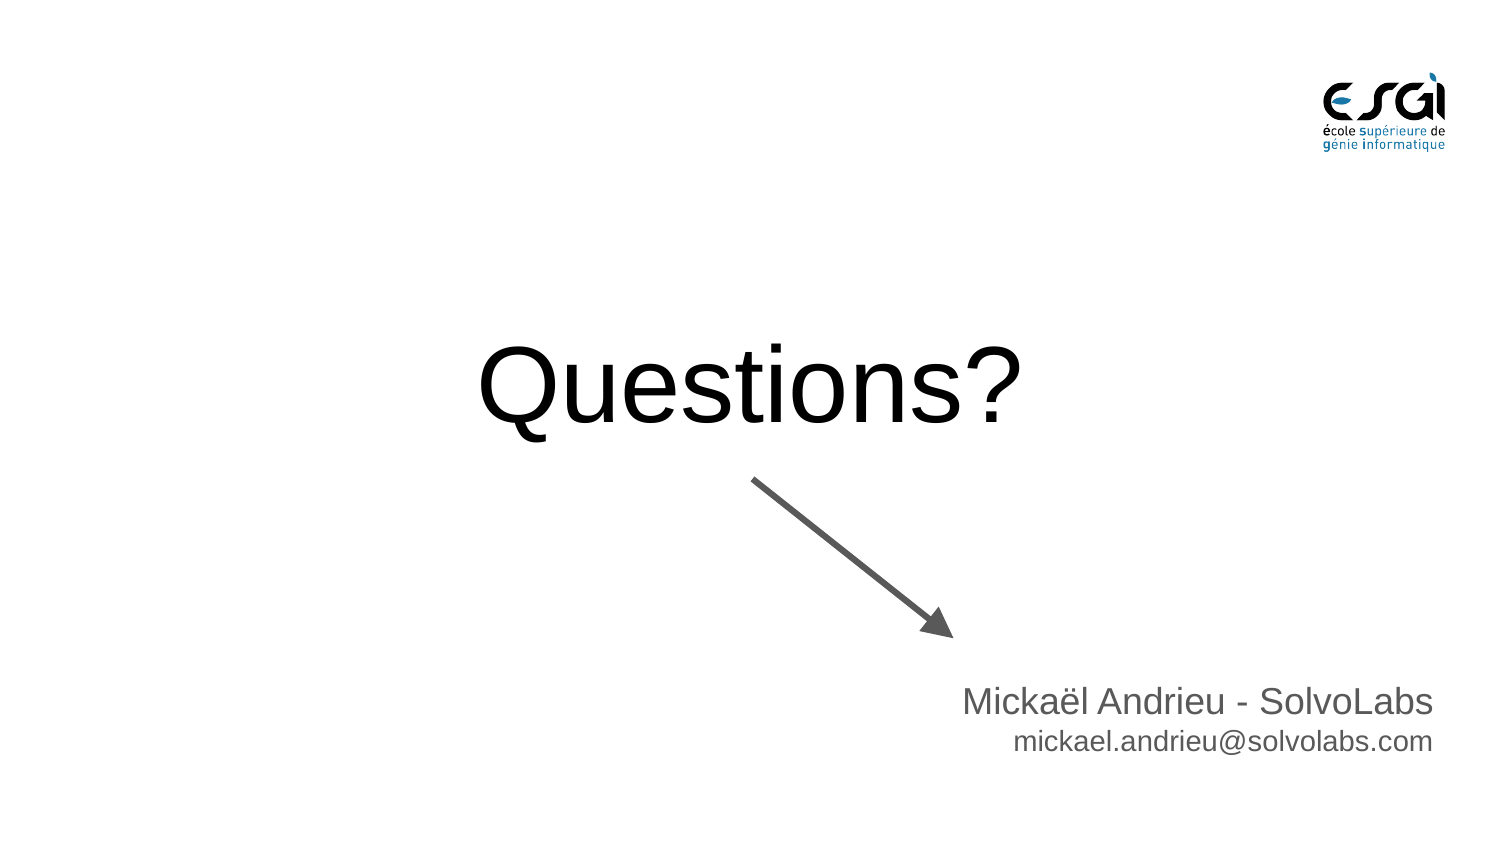

# Questions?
Mickaël Andrieu - SolvoLabs
mickael.andrieu@solvolabs.com